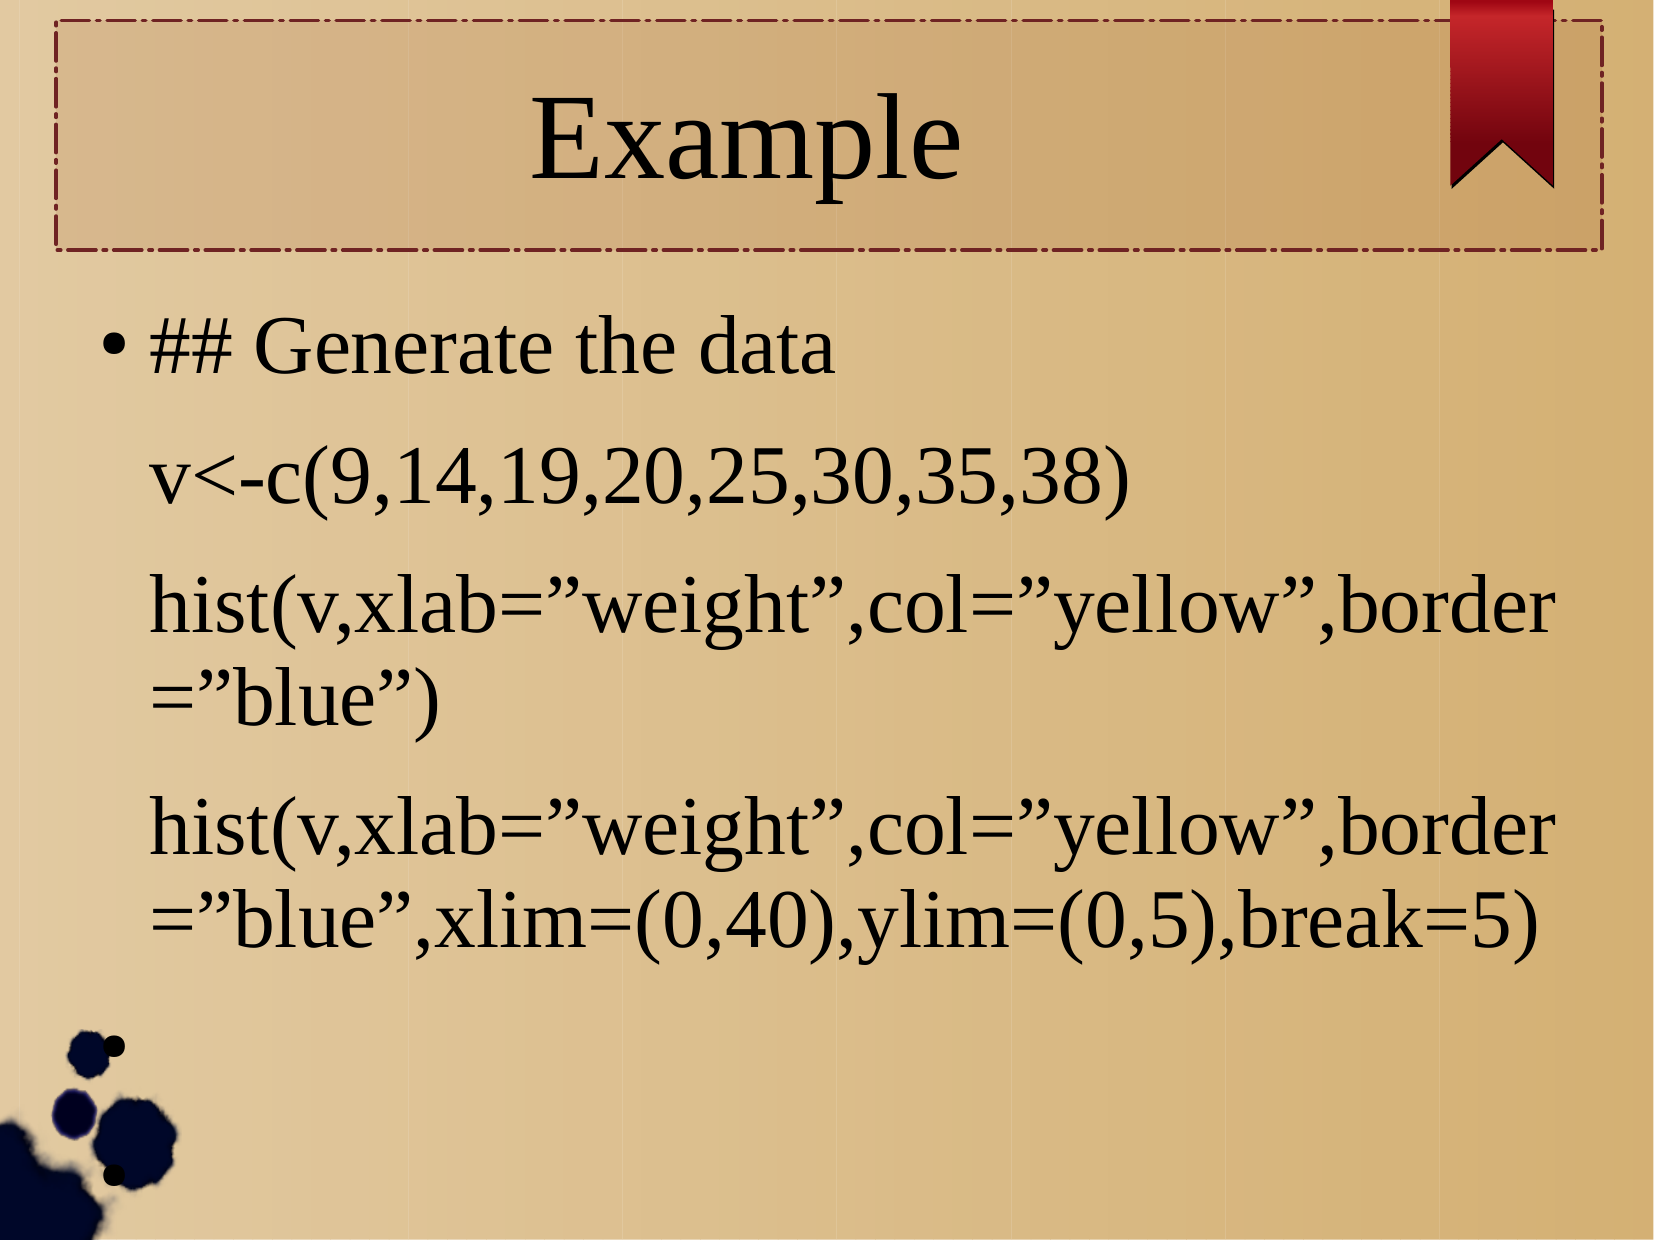

# Example
## Generate the data
v<-c(9,14,19,20,25,30,35,38)
hist(v,xlab=”weight”,col=”yellow”,border=”blue”)
hist(v,xlab=”weight”,col=”yellow”,border=”blue”,xlim=(0,40),ylim=(0,5),break=5)